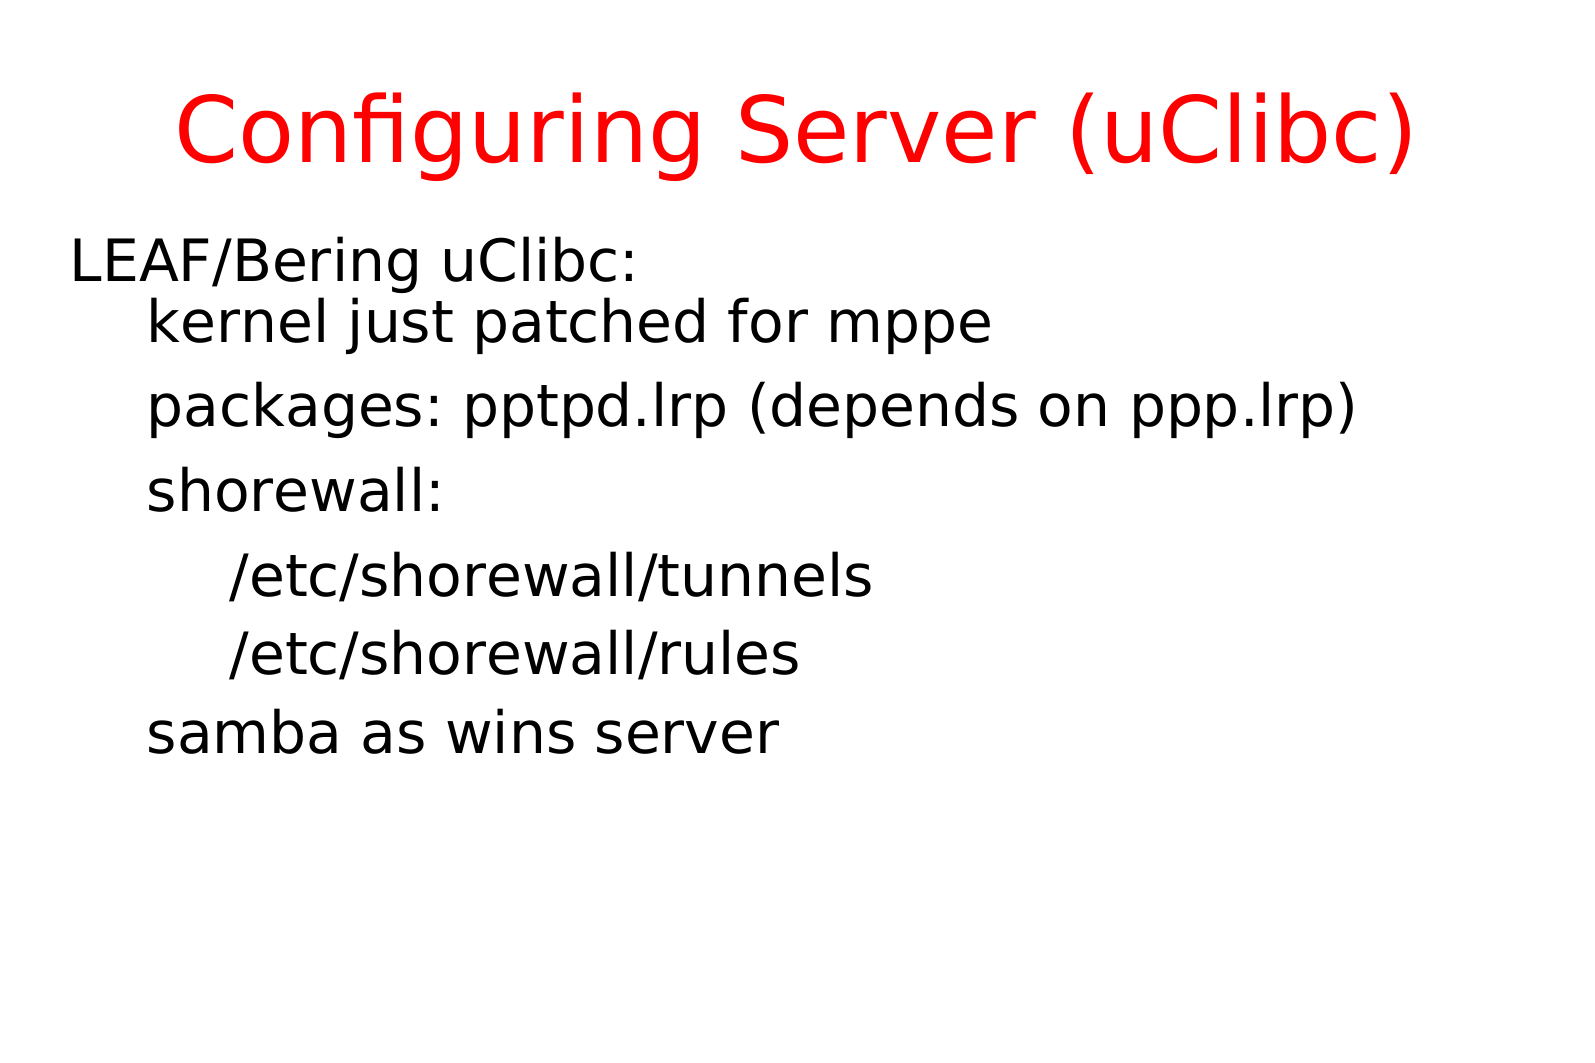

# Configuring Server (uClibc)
LEAF/Bering uClibc:
kernel just patched for mppe
packages: pptpd.lrp (depends on ppp.lrp)
shorewall:
/etc/shorewall/tunnels
/etc/shorewall/rules
samba as wins server